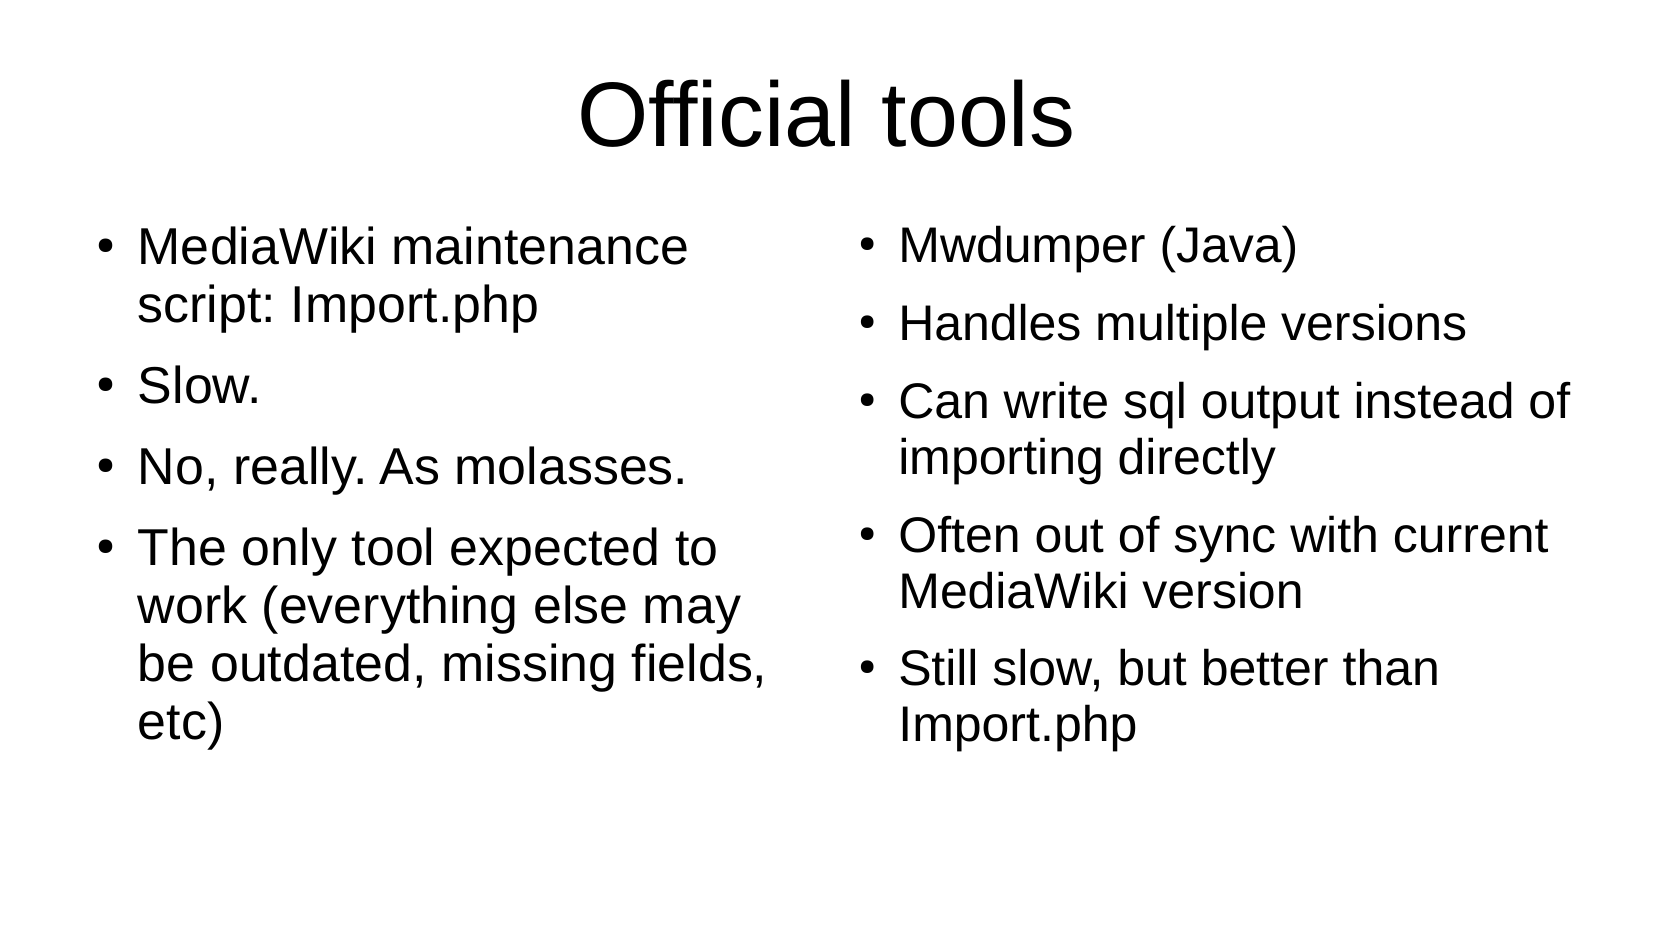

# Official tools
MediaWiki maintenance script: Import.php
Slow.
No, really. As molasses.
The only tool expected to work (everything else may be outdated, missing fields, etc)
Mwdumper (Java)
Handles multiple versions
Can write sql output instead of importing directly
Often out of sync with current MediaWiki version
Still slow, but better than Import.php